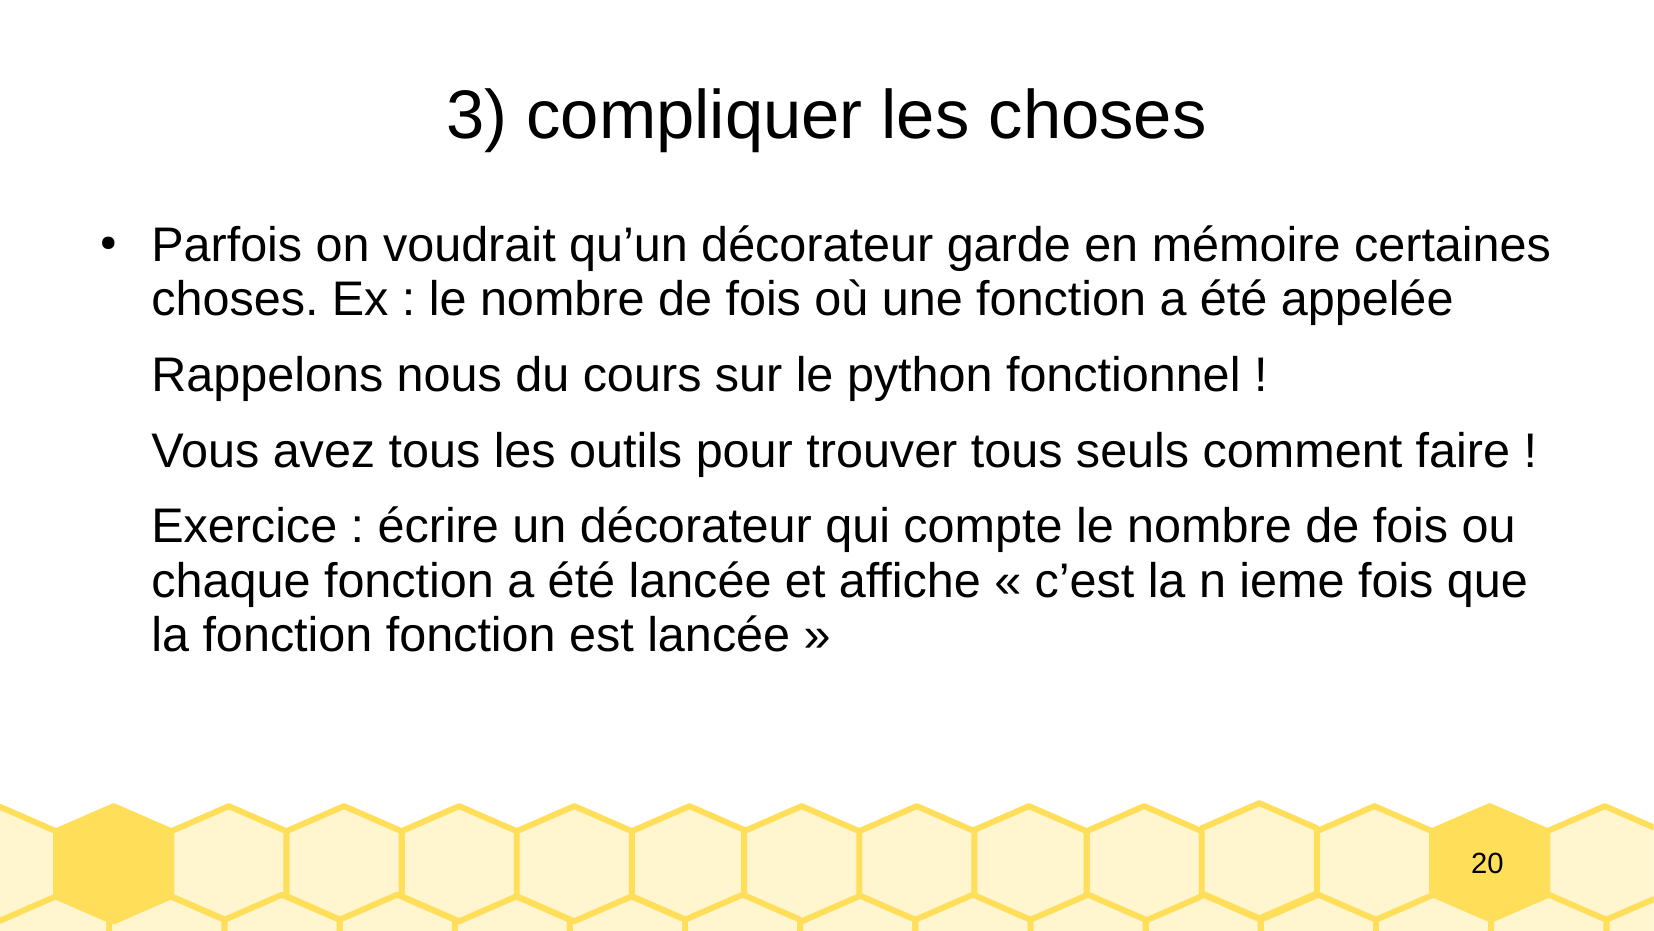

# 3) compliquer les choses
Parfois on voudrait qu’un décorateur garde en mémoire certaines choses. Ex : le nombre de fois où une fonction a été appelée
Rappelons nous du cours sur le python fonctionnel !
Vous avez tous les outils pour trouver tous seuls comment faire !
Exercice : écrire un décorateur qui compte le nombre de fois ou chaque fonction a été lancée et affiche « c’est la n ieme fois que la fonction fonction est lancée »